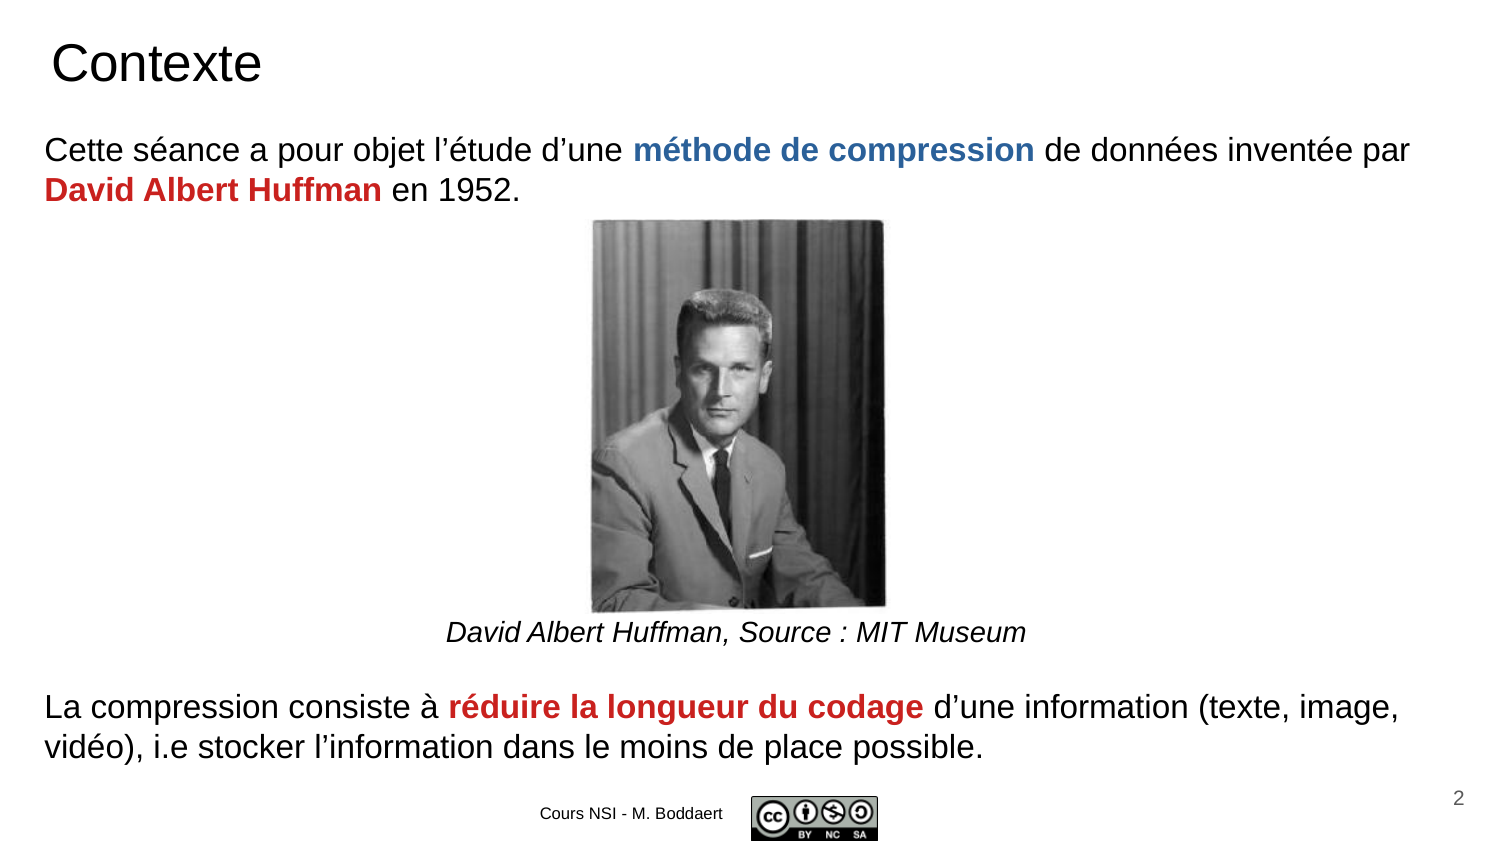

# Contexte
Cette séance a pour objet l’étude d’une méthode de compression de données inventée par David Albert Huffman en 1952.
La compression consiste à réduire la longueur du codage d’une information (texte, image, vidéo), i.e stocker l’information dans le moins de place possible.
David Albert Huffman, Source : MIT Museum